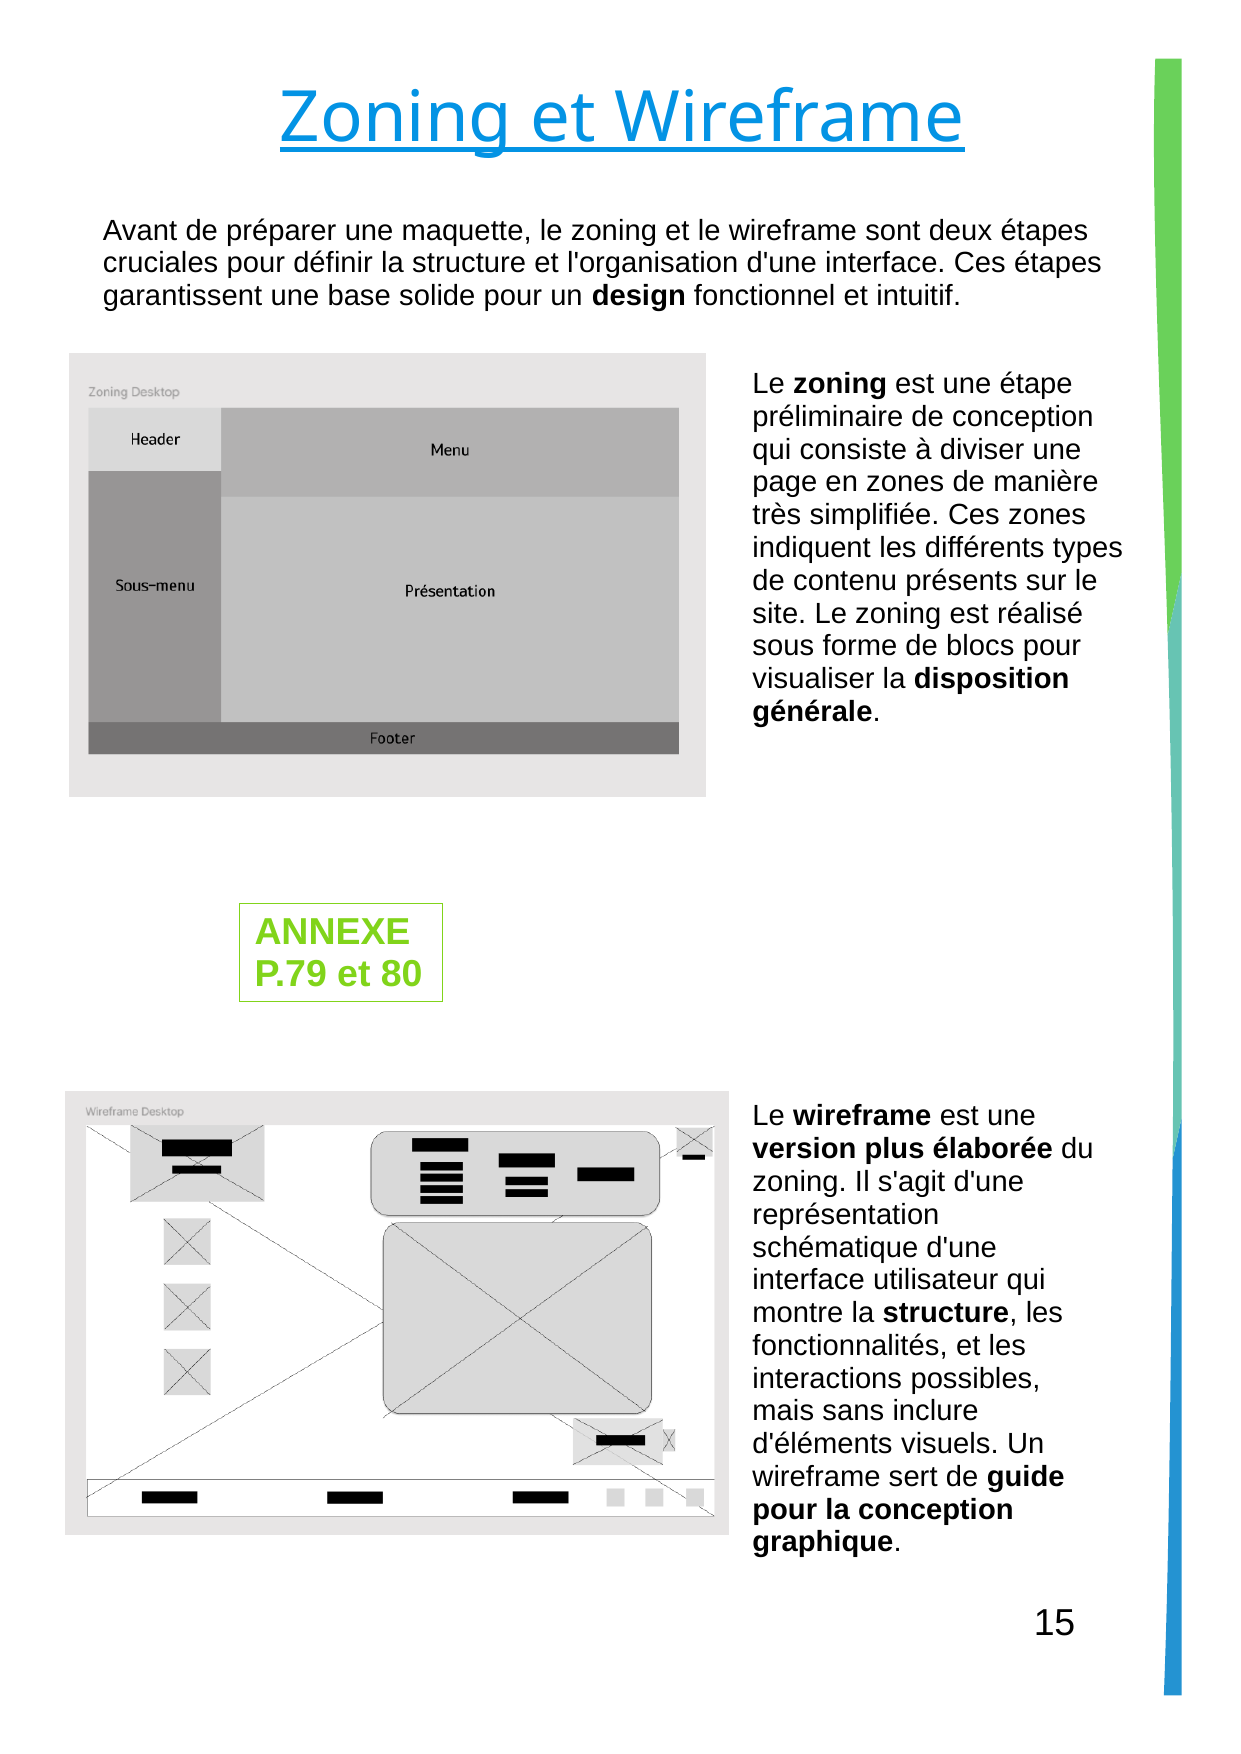

Zoning et Wireframe
Avant de préparer une maquette, le zoning et le wireframe sont deux étapes cruciales pour définir la structure et l'organisation d'une interface. Ces étapes garantissent une base solide pour un design fonctionnel et intuitif.
Le zoning est une étape préliminaire de conception qui consiste à diviser une page en zones de manière très simplifiée. Ces zones indiquent les différents types de contenu présents sur le site. Le zoning est réalisé sous forme de blocs pour visualiser la disposition générale.
ANNEXE P.79 et 80
Le wireframe est une version plus élaborée du zoning. Il s'agit d'une représentation schématique d'une interface utilisateur qui montre la structure, les fonctionnalités, et les interactions possibles, mais sans inclure d'éléments visuels. Un wireframe sert de guide pour la conception graphique.